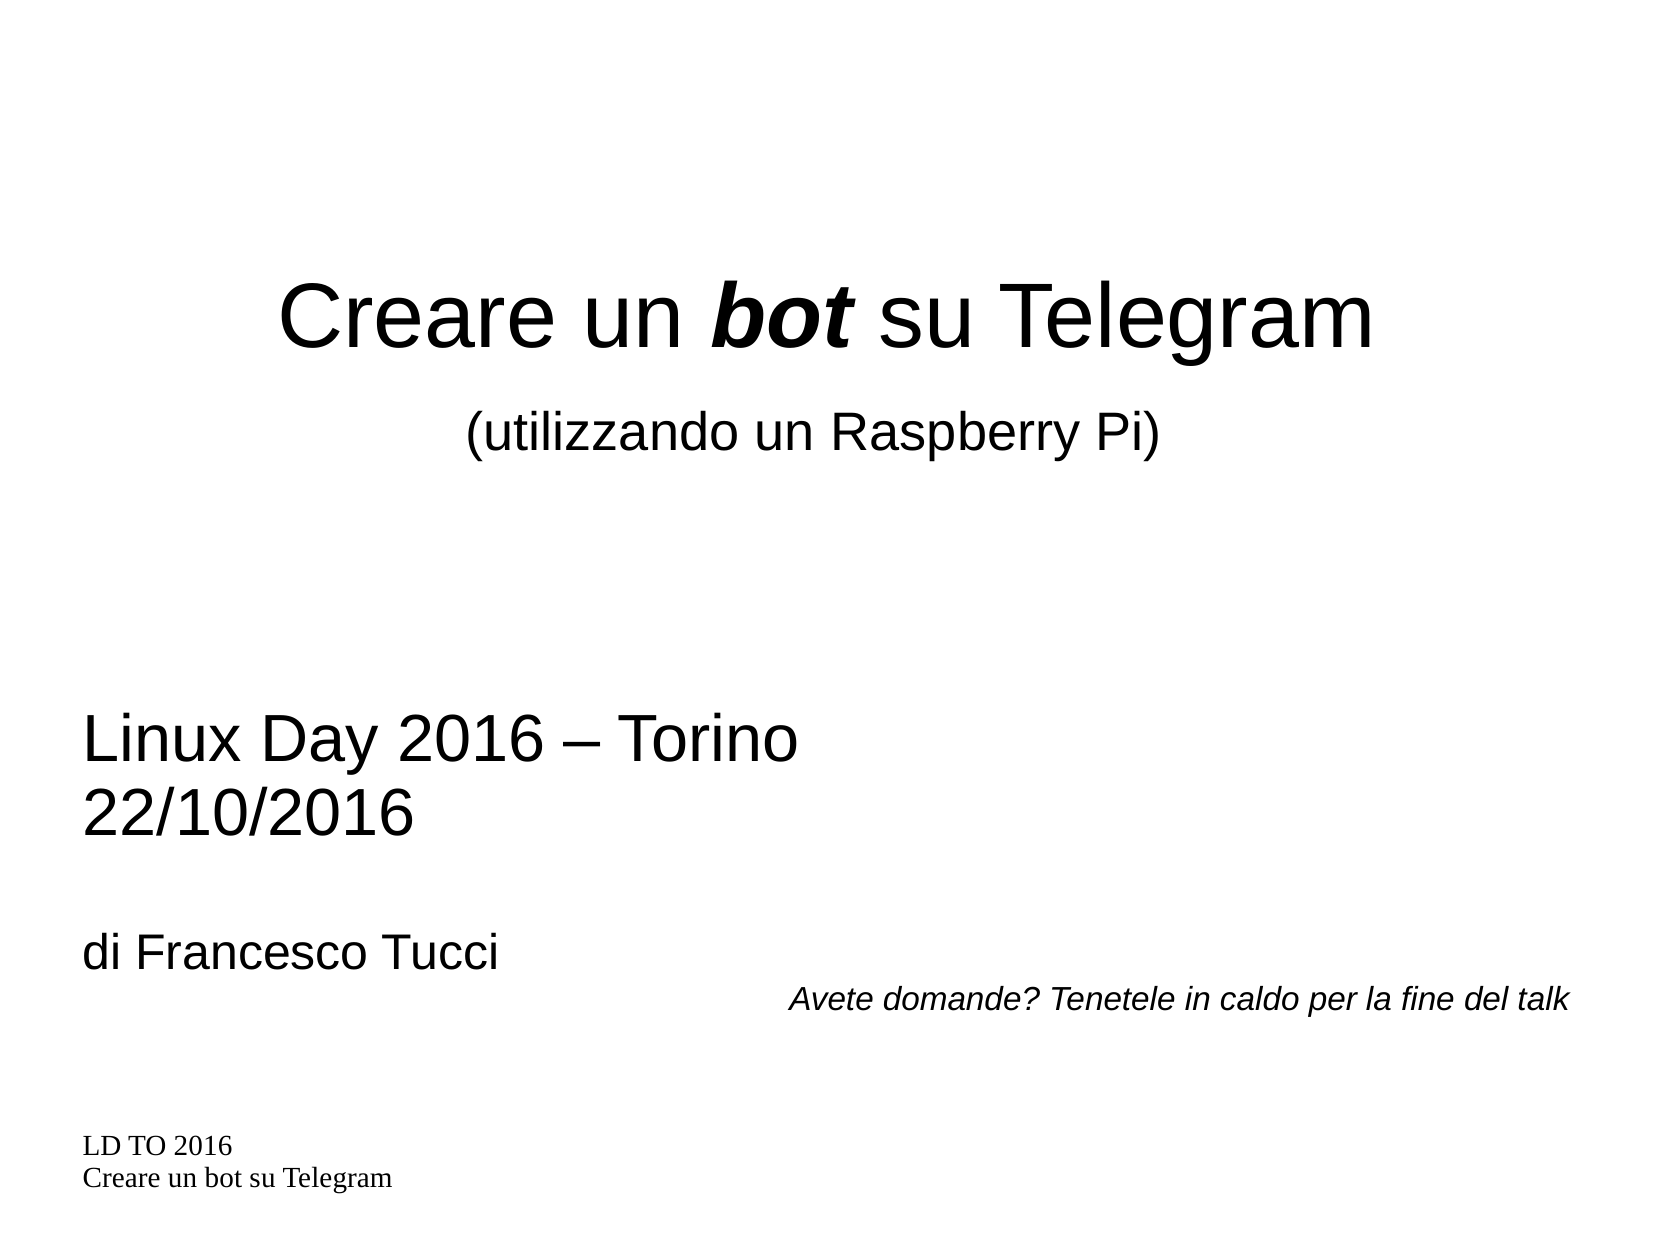

# Creare un bot su Telegram (utilizzando un Raspberry Pi)
Linux Day 2016 – Torino
22/10/2016
di Francesco Tucci
Avete domande? Tenetele in caldo per la fine del talk